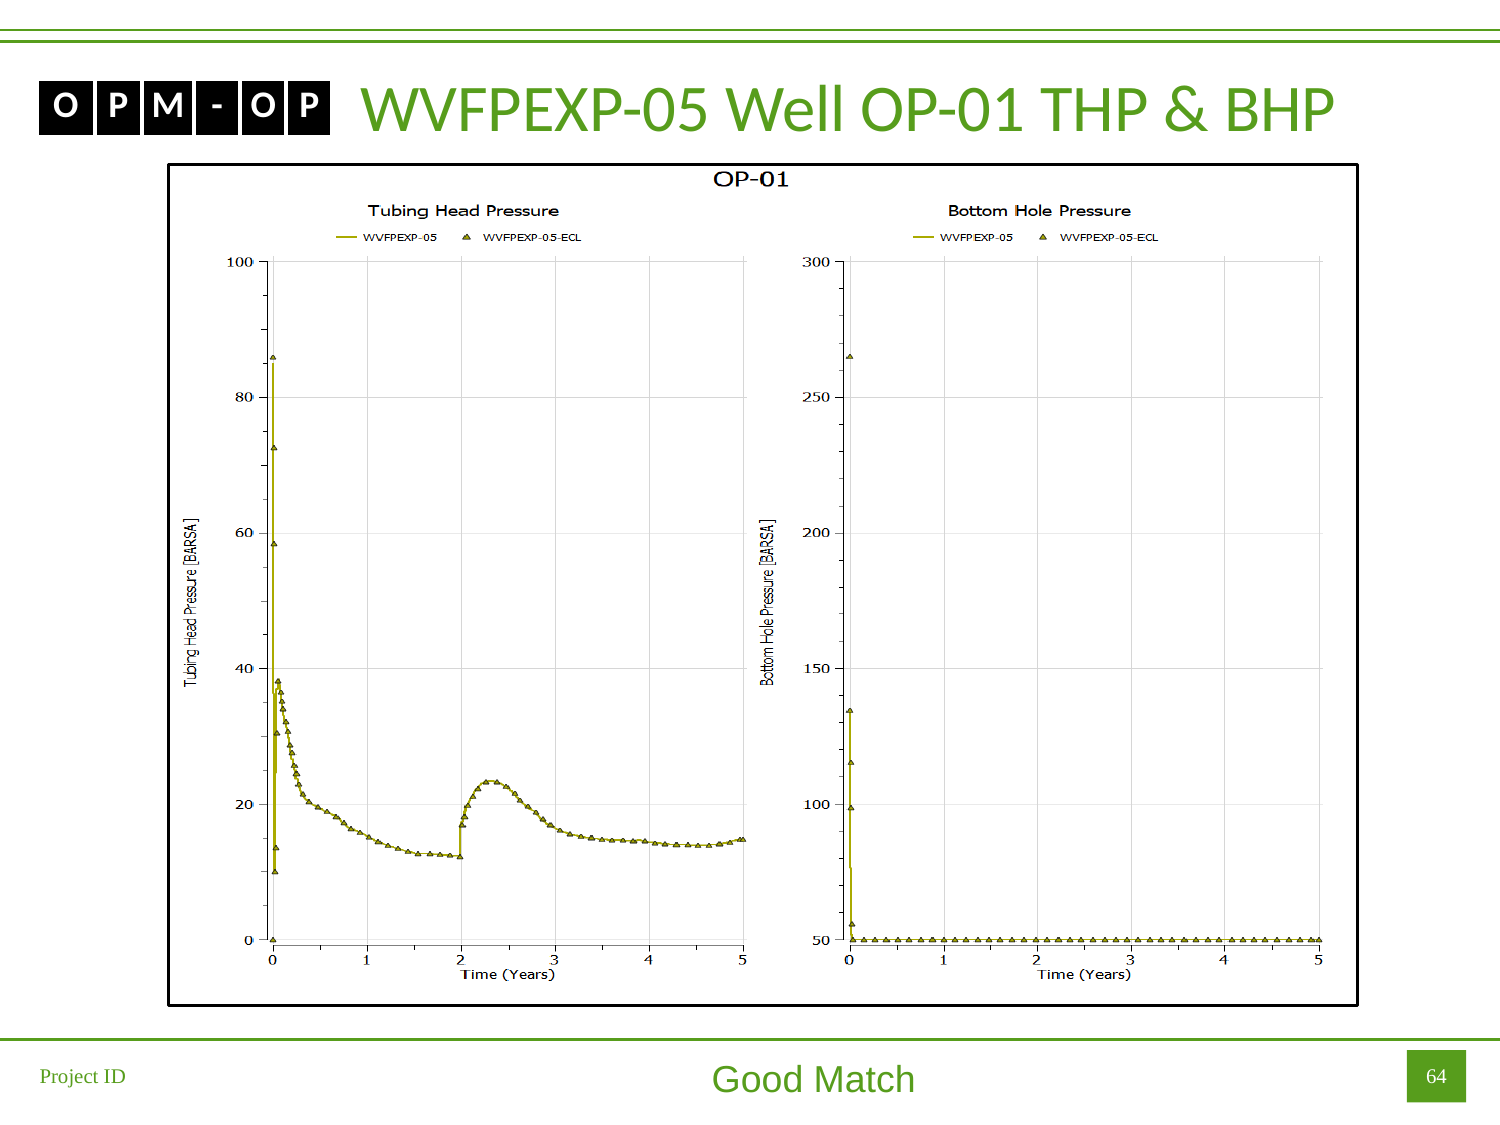

# WVFPEXP-05 Well OP-01 THP & BHP
Project ID
64
Good Match